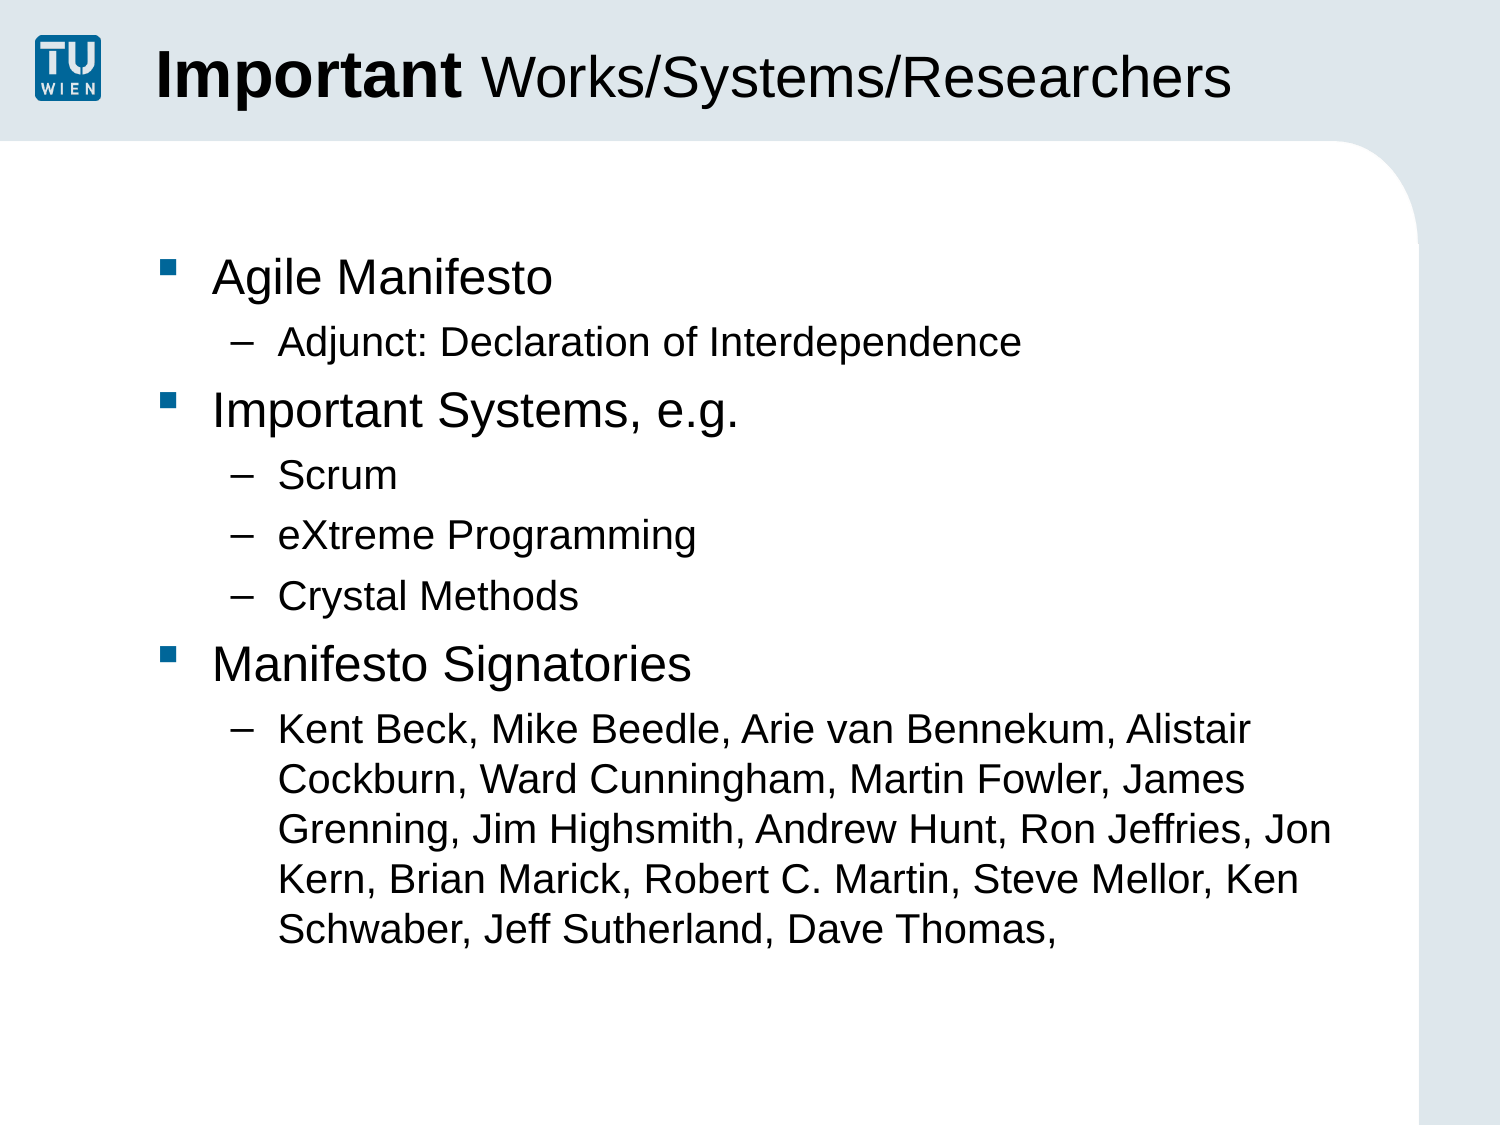

# Important Works/Systems/Researchers
Agile Manifesto
Adjunct: Declaration of Interdependence
Important Systems, e.g.
Scrum
eXtreme Programming
Crystal Methods
Manifesto Signatories
Kent Beck, Mike Beedle, Arie van Bennekum, Alistair Cockburn, Ward Cunningham, Martin Fowler, James Grenning, Jim Highsmith, Andrew Hunt, Ron Jeffries, Jon Kern, Brian Marick, Robert C. Martin, Steve Mellor, Ken Schwaber, Jeff Sutherland, Dave Thomas,